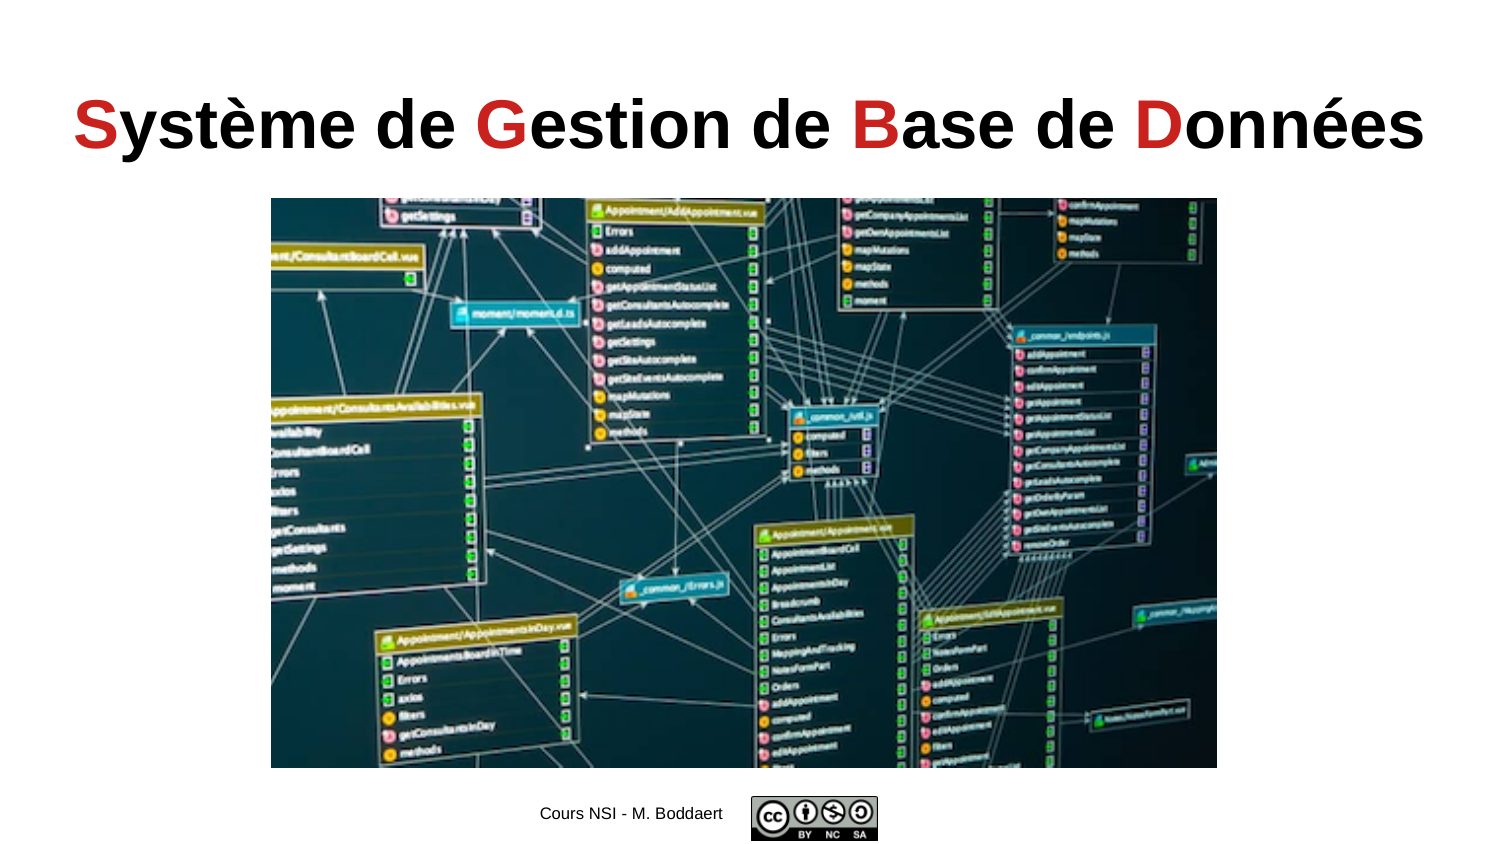

# Système de Gestion de Base de Données